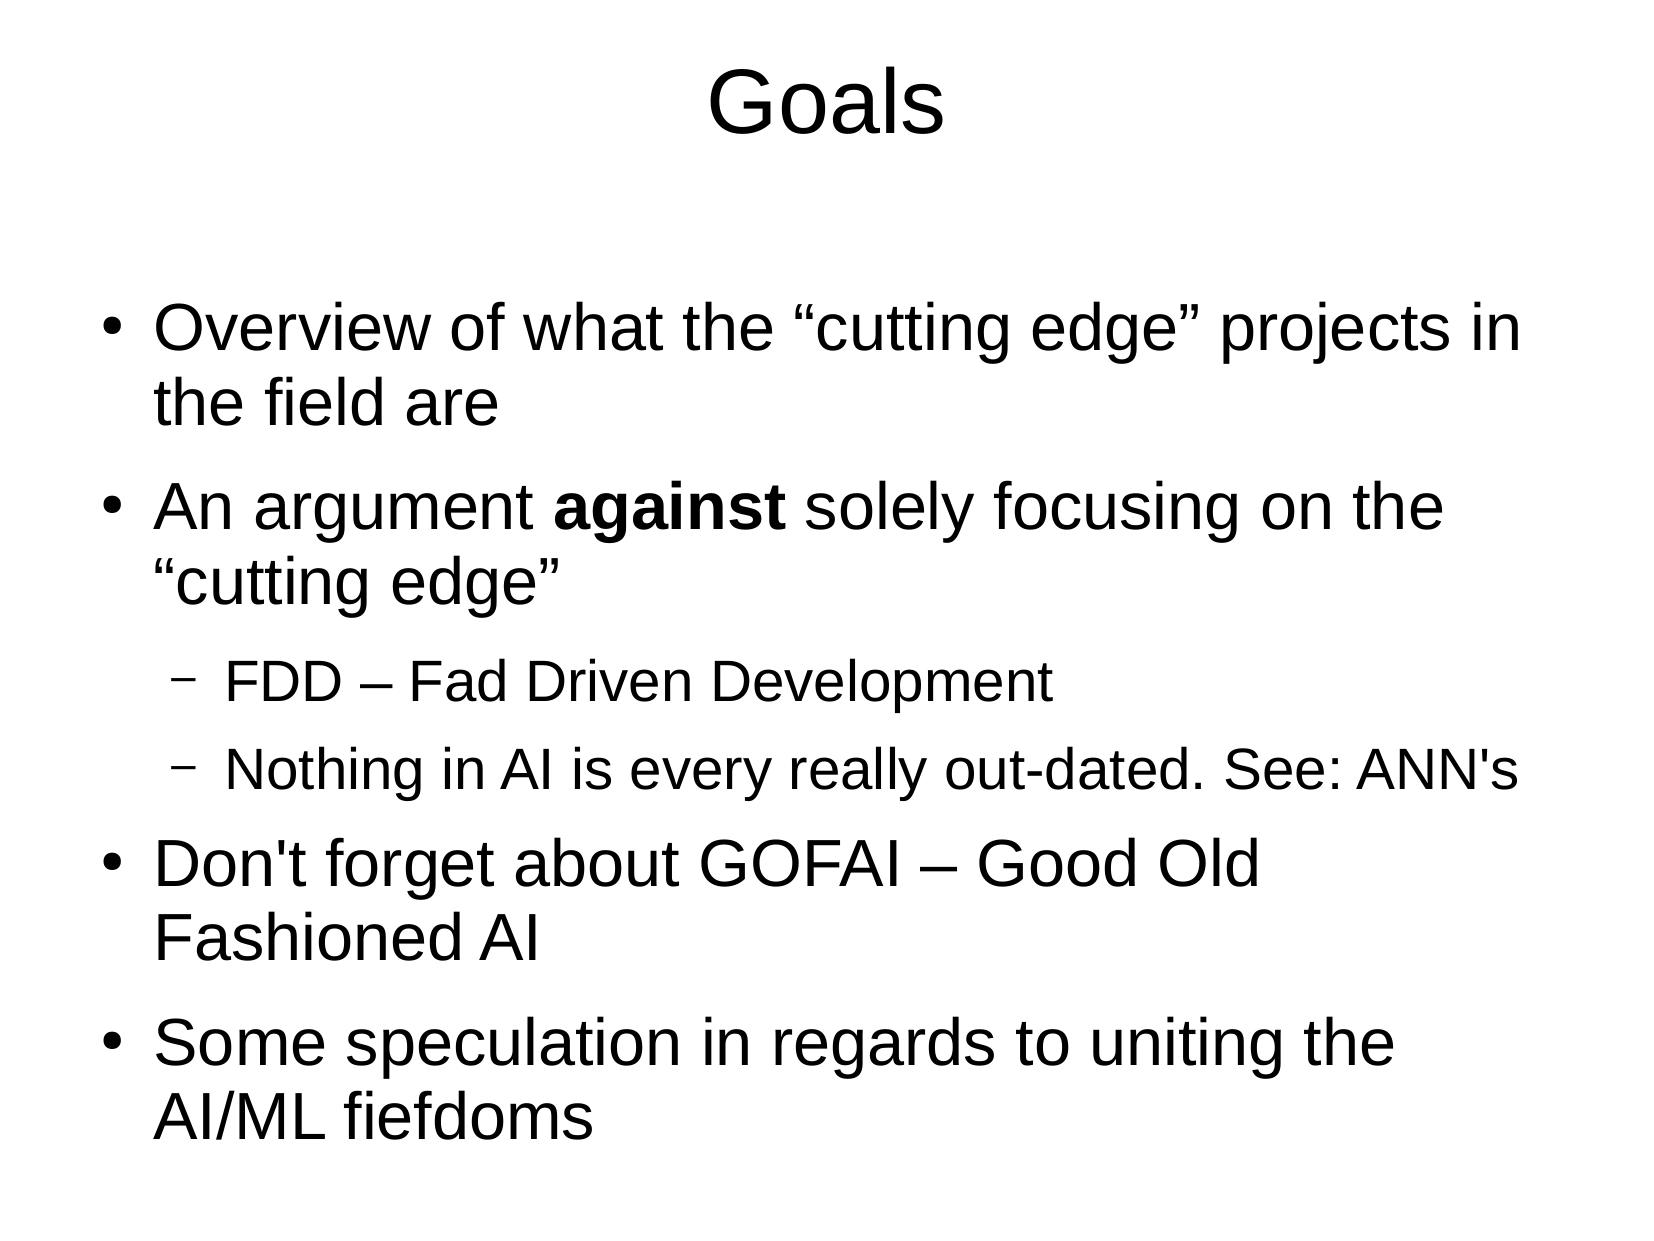

# Goals
Overview of what the “cutting edge” projects in the field are
An argument against solely focusing on the “cutting edge”
FDD – Fad Driven Development
Nothing in AI is every really out-dated. See: ANN's
Don't forget about GOFAI – Good Old Fashioned AI
Some speculation in regards to uniting the AI/ML fiefdoms